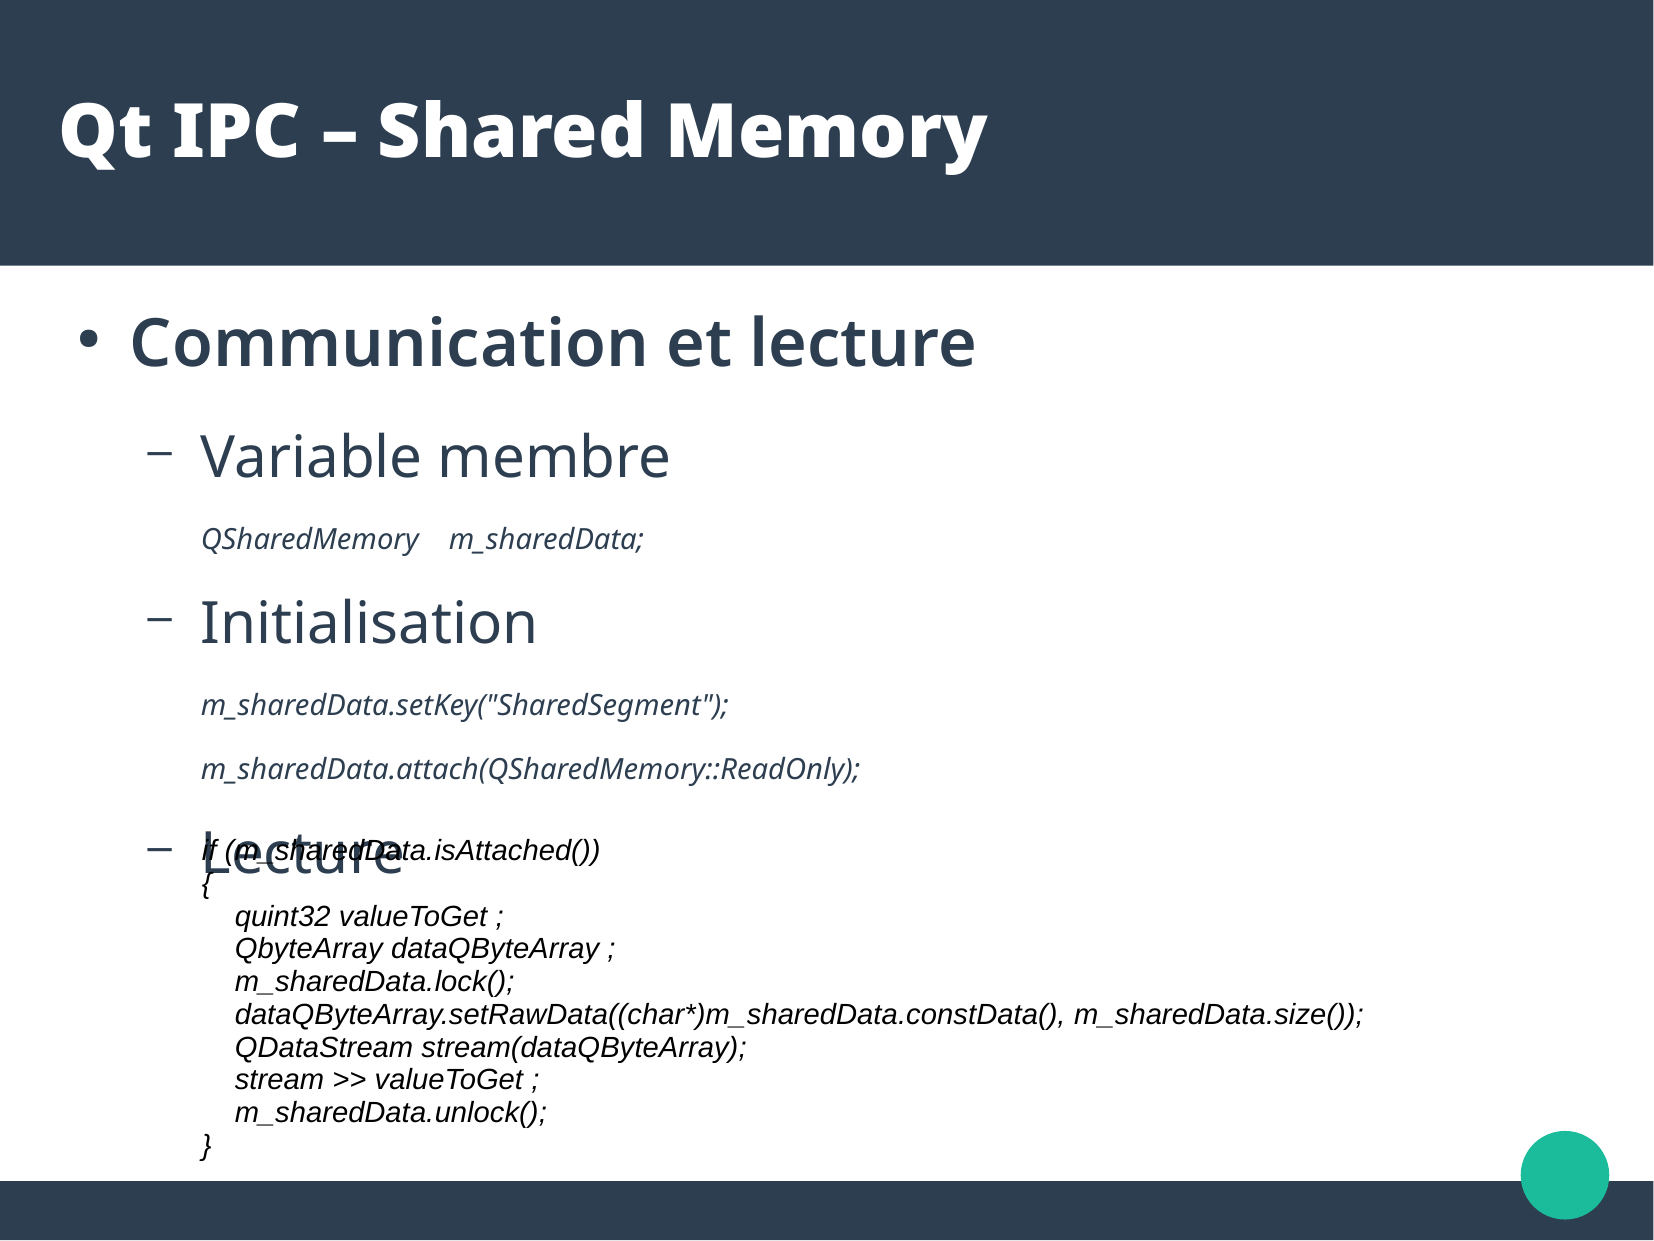

# Qt IPC – Shared Memory
Communication et lecture
Variable membre
QSharedMemory m_sharedData;
Initialisation
m_sharedData.setKey("SharedSegment");
m_sharedData.attach(QSharedMemory::ReadOnly);
Lecture
 if (m_sharedData.isAttached())
 {
 quint32 valueToGet ;
 QbyteArray dataQByteArray ;
 m_sharedData.lock();
 dataQByteArray.setRawData((char*)m_sharedData.constData(), m_sharedData.size());
 QDataStream stream(dataQByteArray);
 stream >> valueToGet ;
 m_sharedData.unlock();
 }